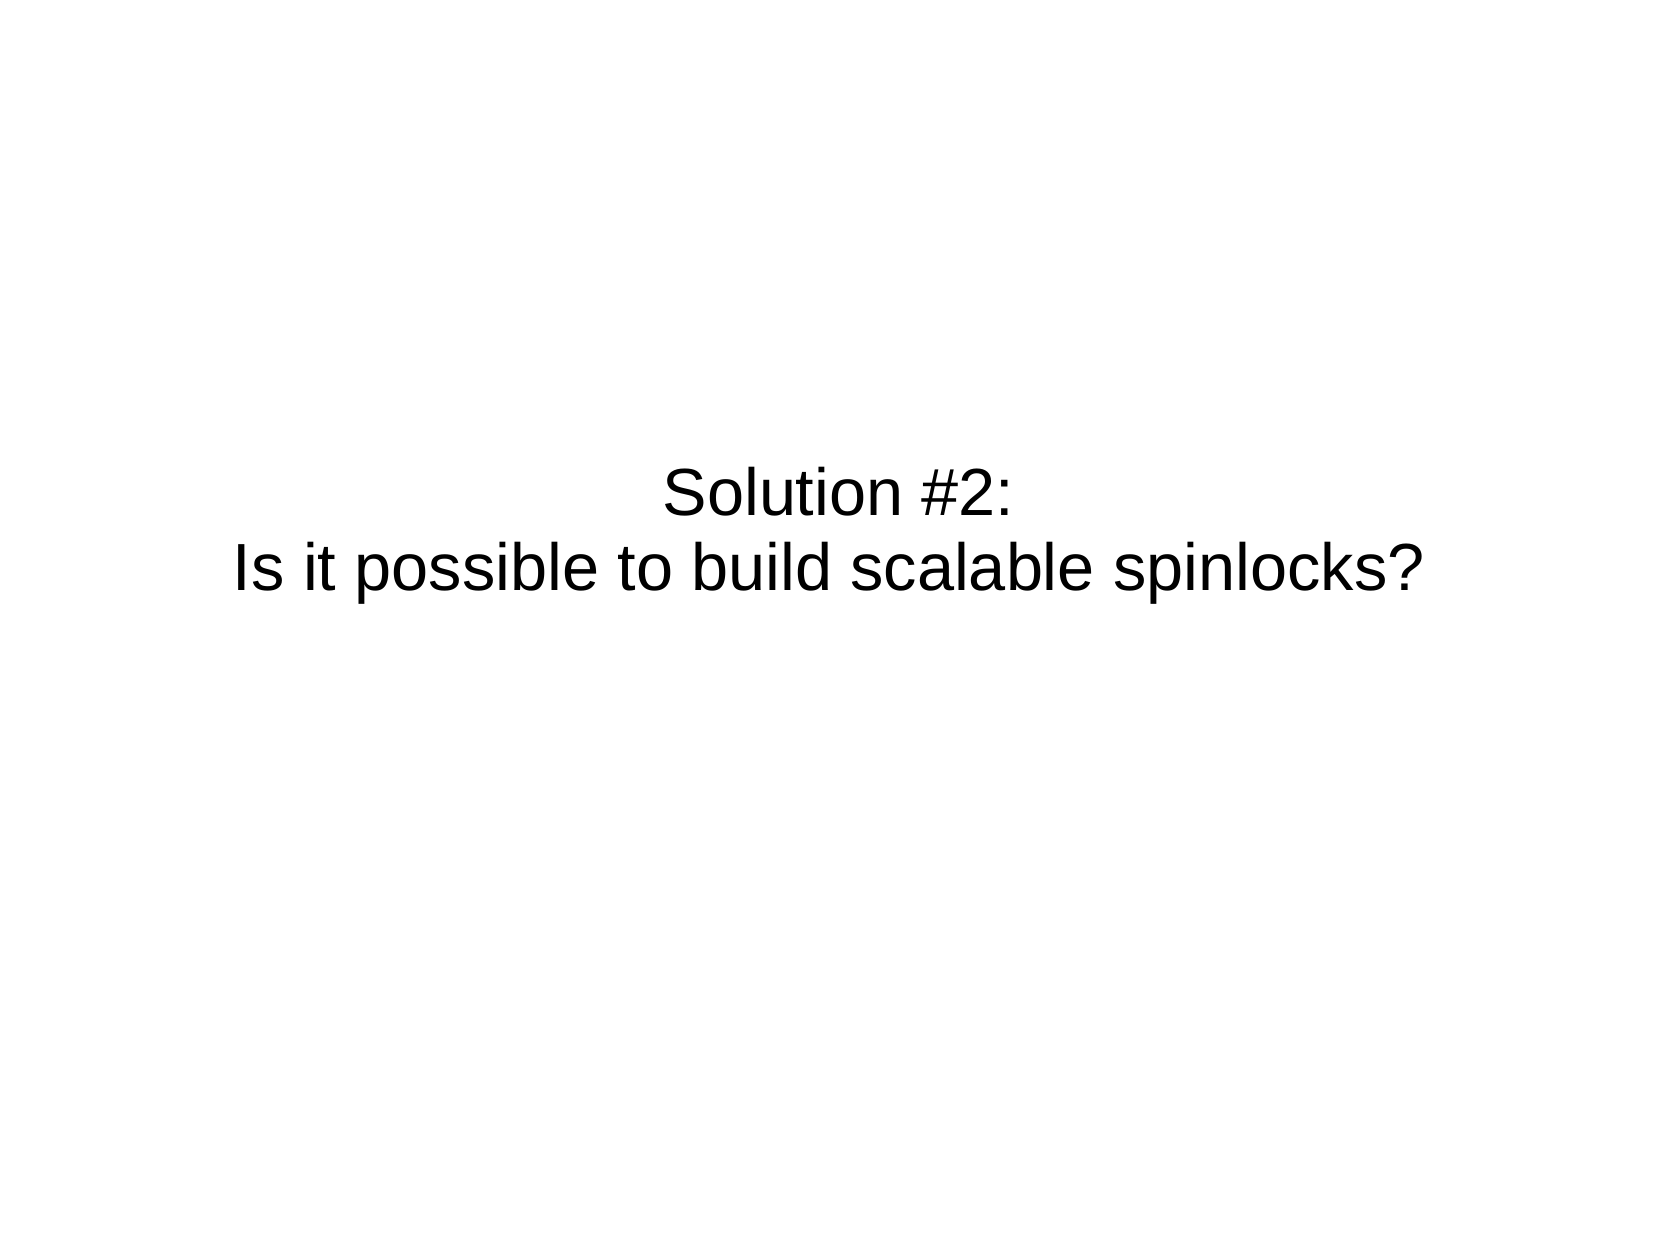

# Solution #2:
Is it possible to build scalable spinlocks?